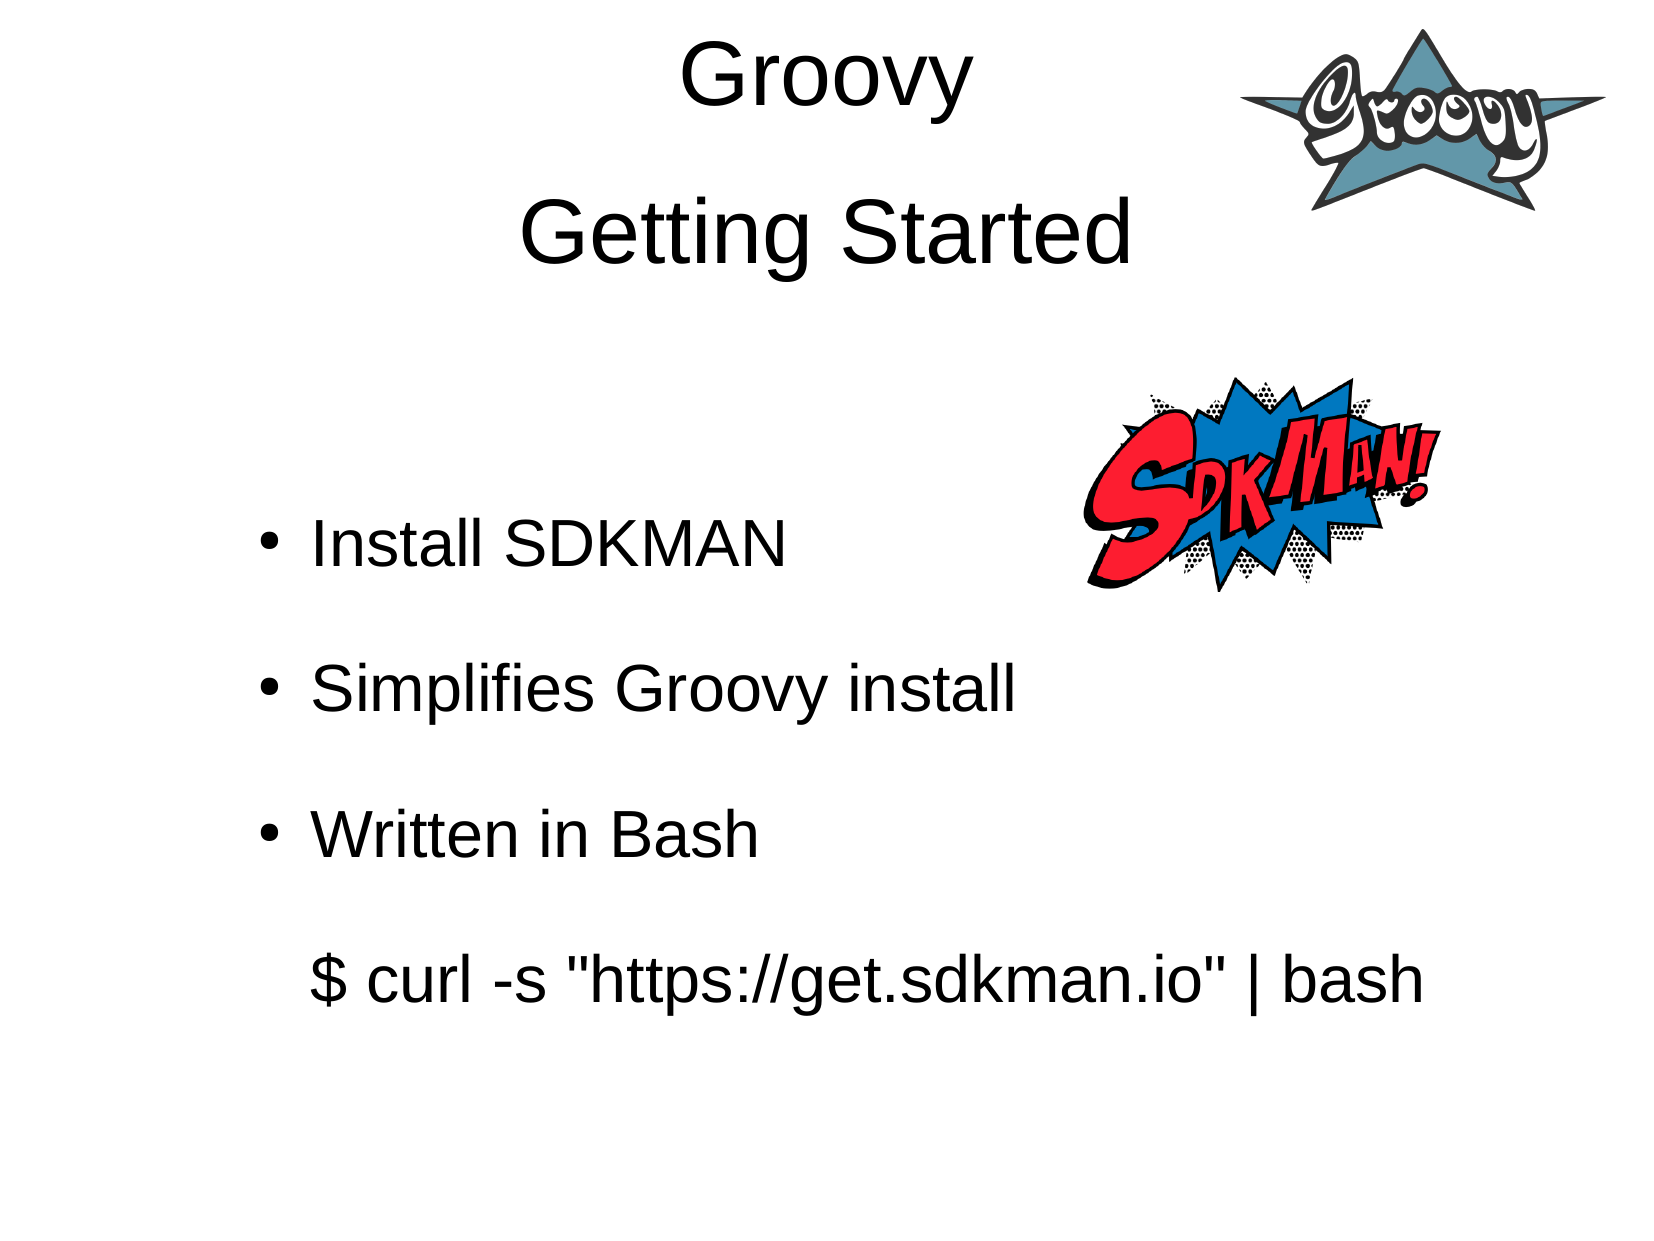

# Groovy Getting Started
Install SDKMAN
Simplifies Groovy install
Written in Bash
$ curl -s "https://get.sdkman.io" | bash